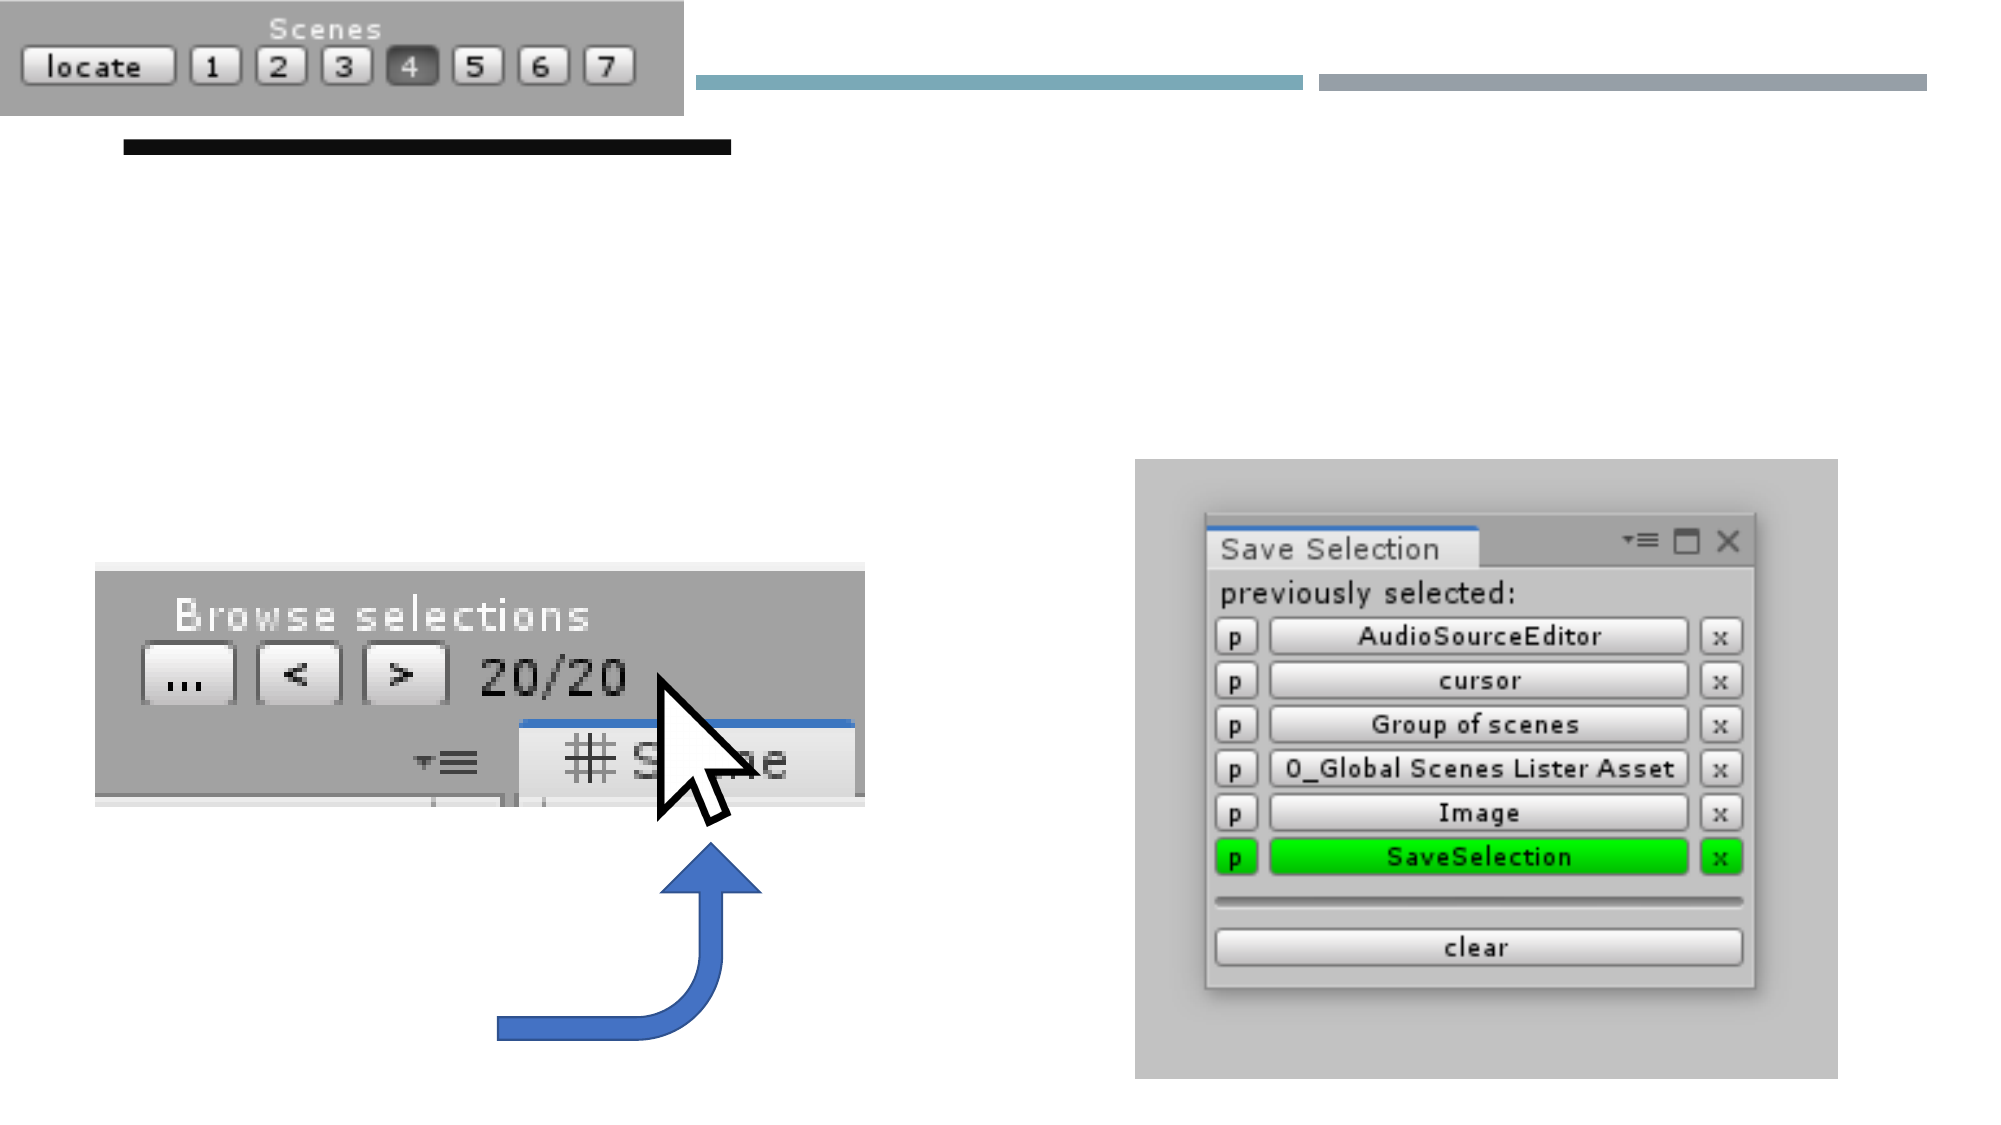

# 4) Save Last Selection
This tool allow you to quickly browse the previous selected files. It save the selection even after closing unity, and switching scene
PRO TIP: scroll up/Down with the mouse over
Like that 